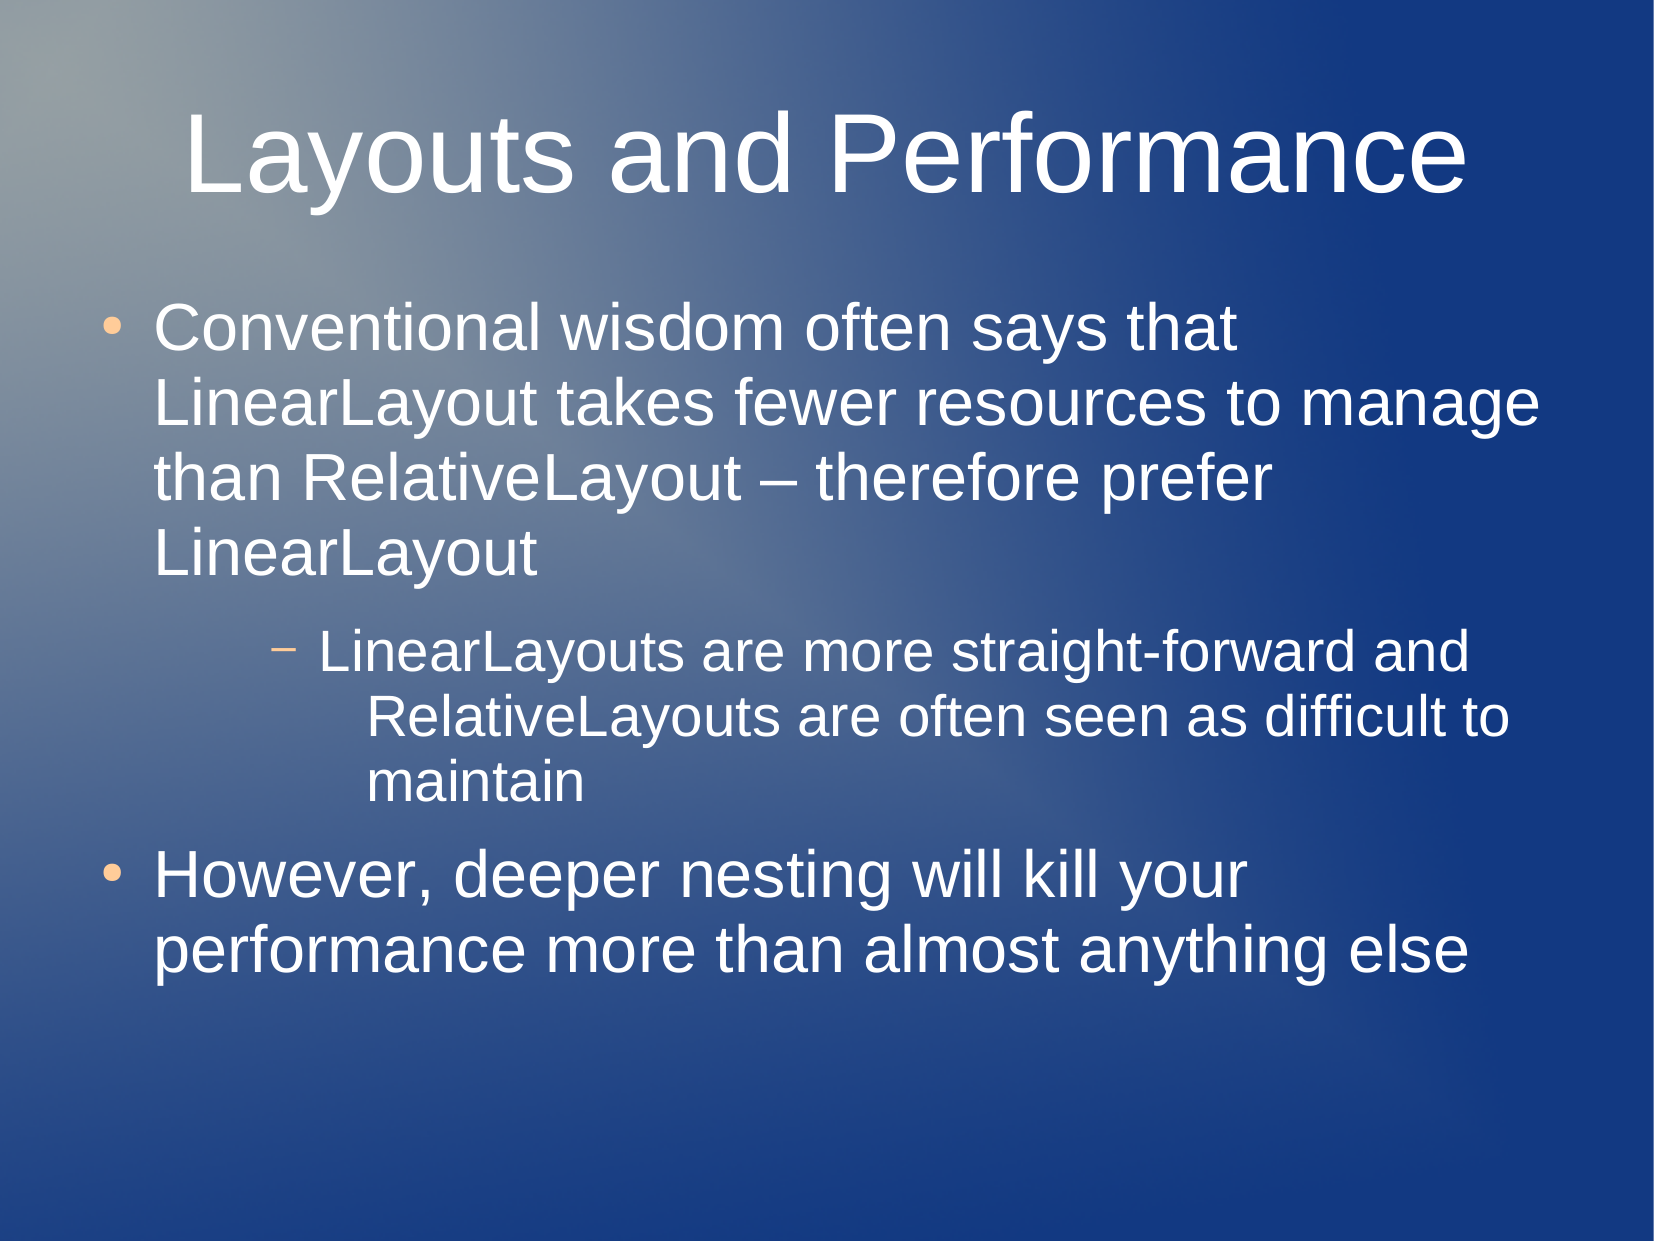

# Layouts and Performance
Conventional wisdom often says that LinearLayout takes fewer resources to manage than RelativeLayout – therefore prefer LinearLayout
LinearLayouts are more straight-forward and RelativeLayouts are often seen as difficult to maintain
However, deeper nesting will kill your performance more than almost anything else